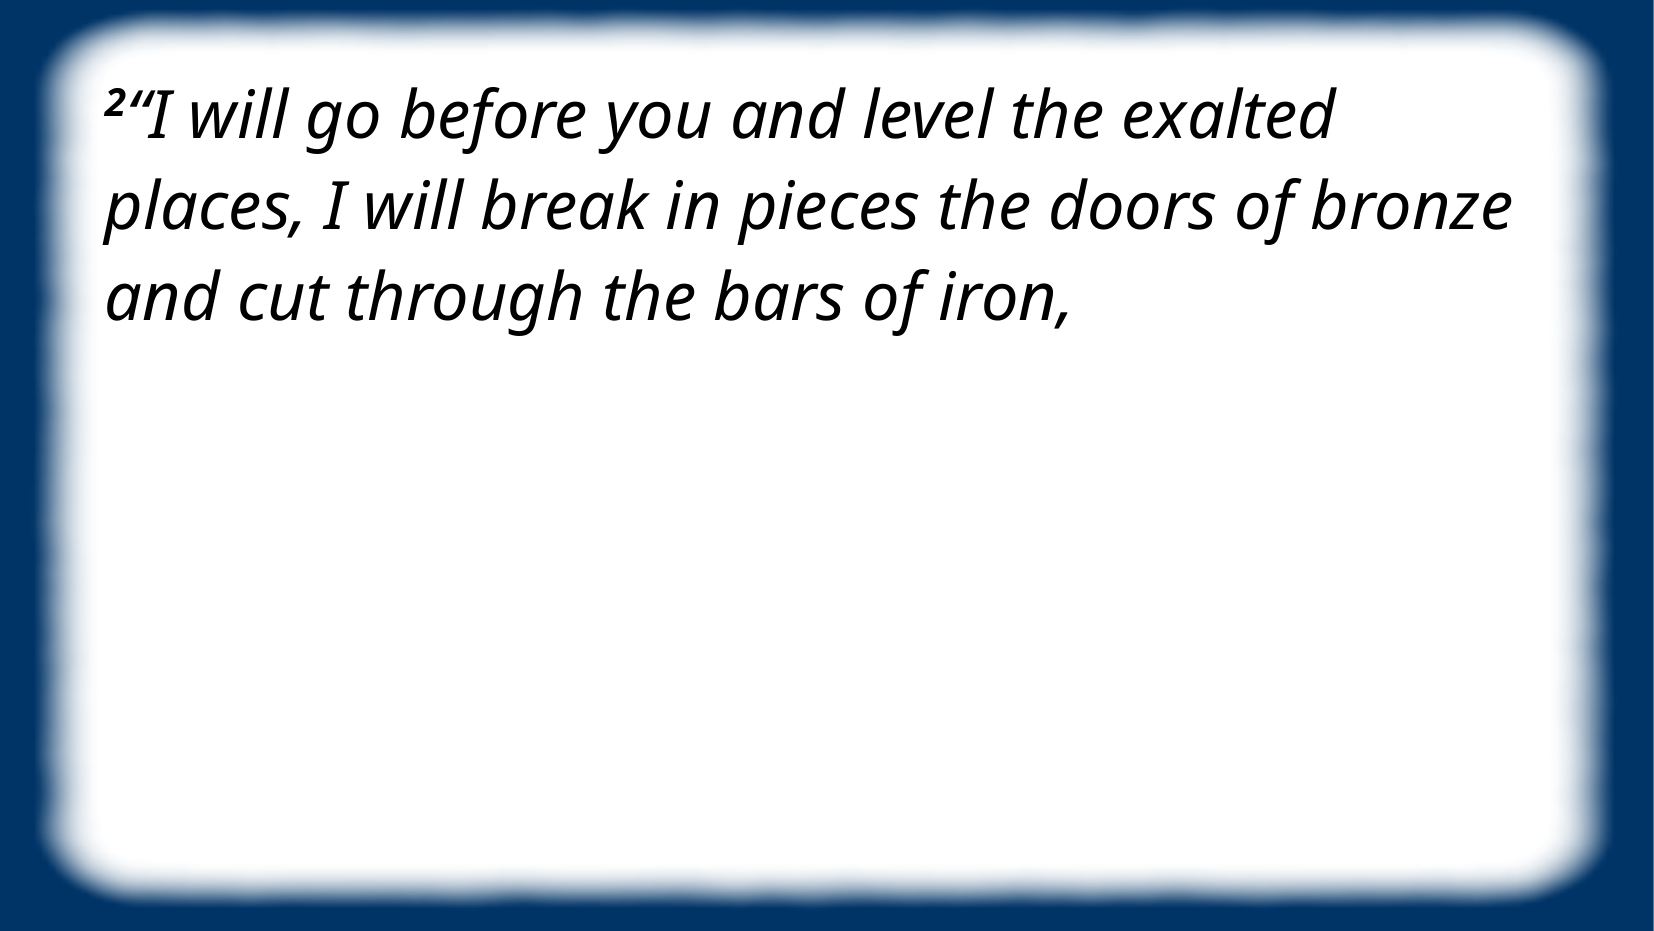

2“I will go before you and level the exalted places, I will break in pieces the doors of bronze and cut through the bars of iron,